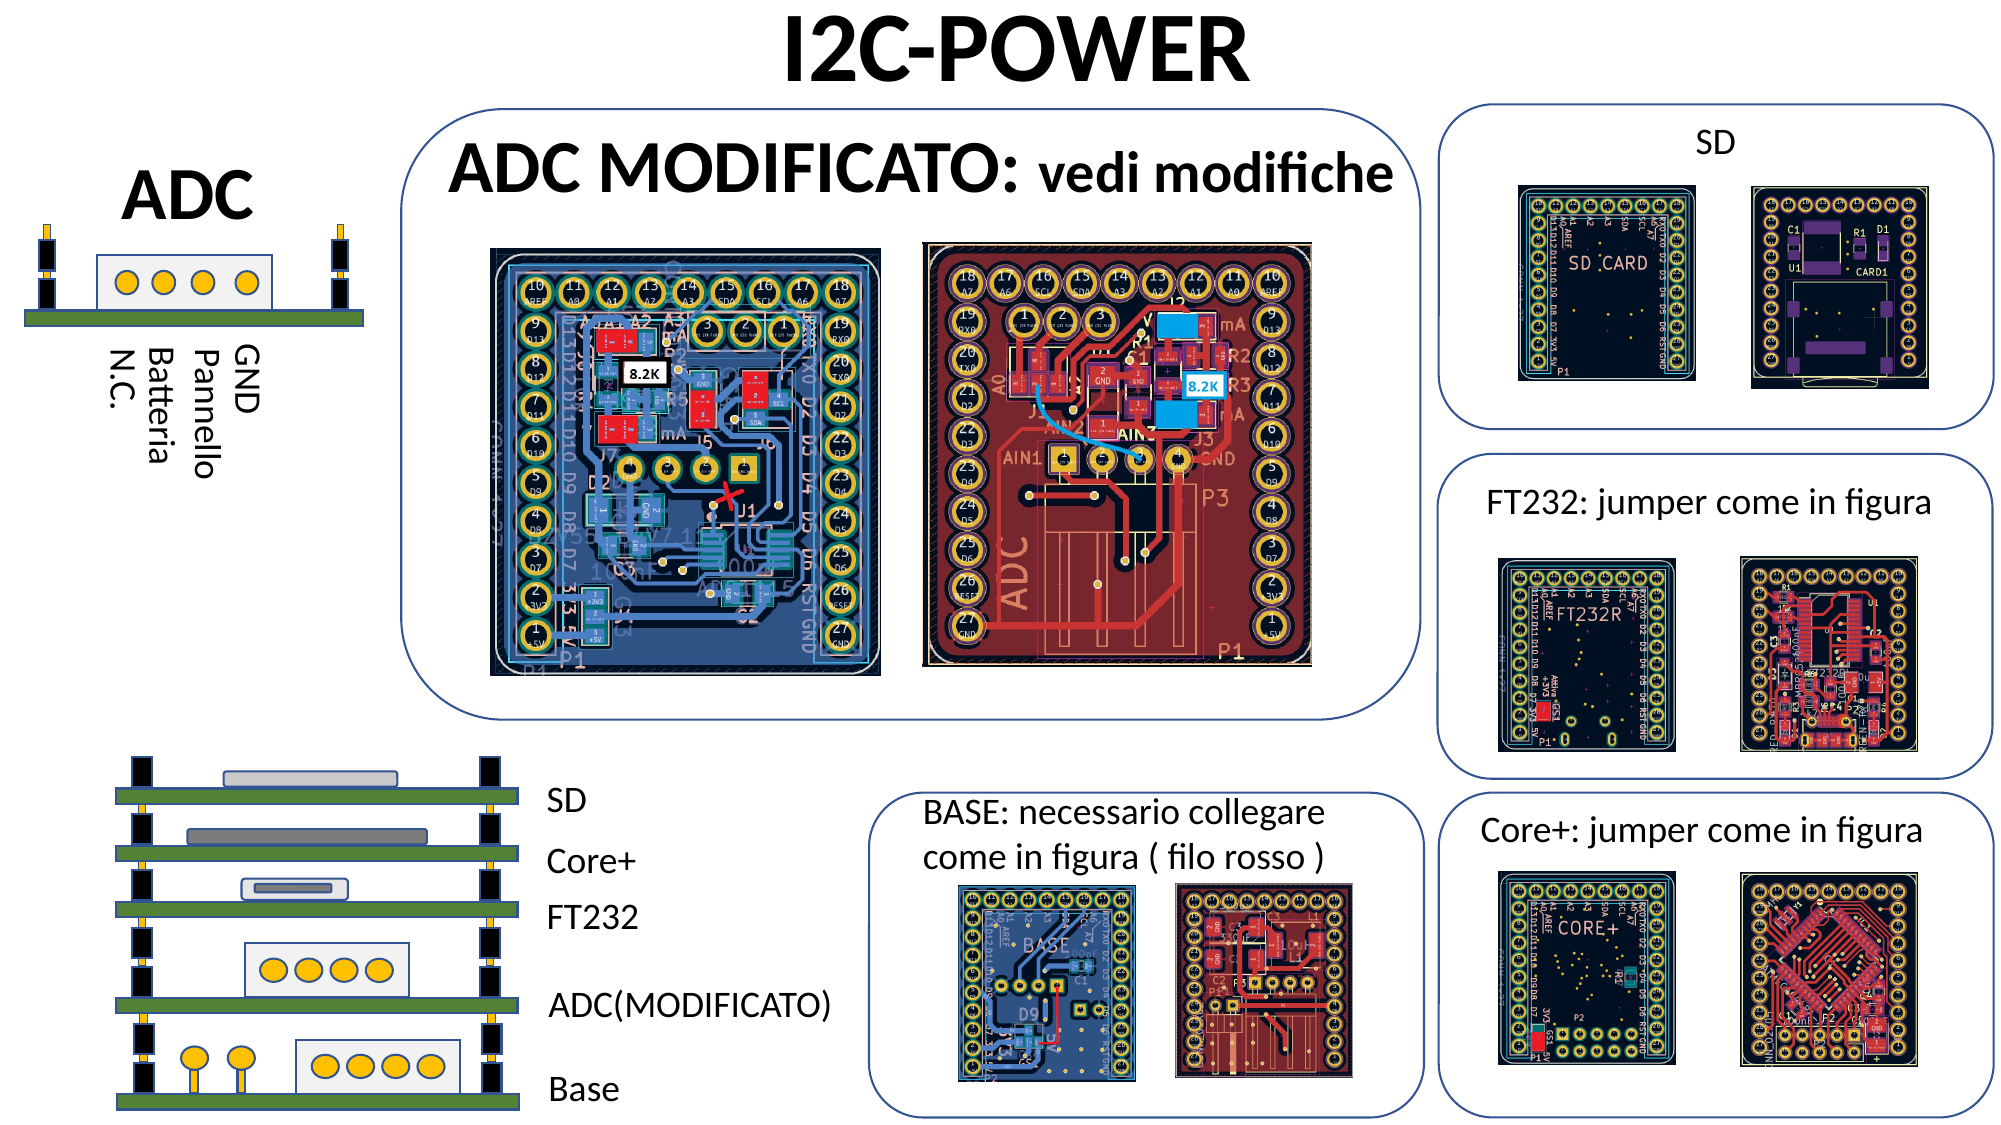

I2C-POWER
ADC MODIFICATO: vedi modifiche
SD
ADC
GND
Batteria
FT232: jumper come in figura
N.C.
Pannello
SD
BASE: necessario collegare come in figura ( filo rosso )
Core+: jumper come in figura
Core+
FT232
ADC(MODIFICATO)
Base